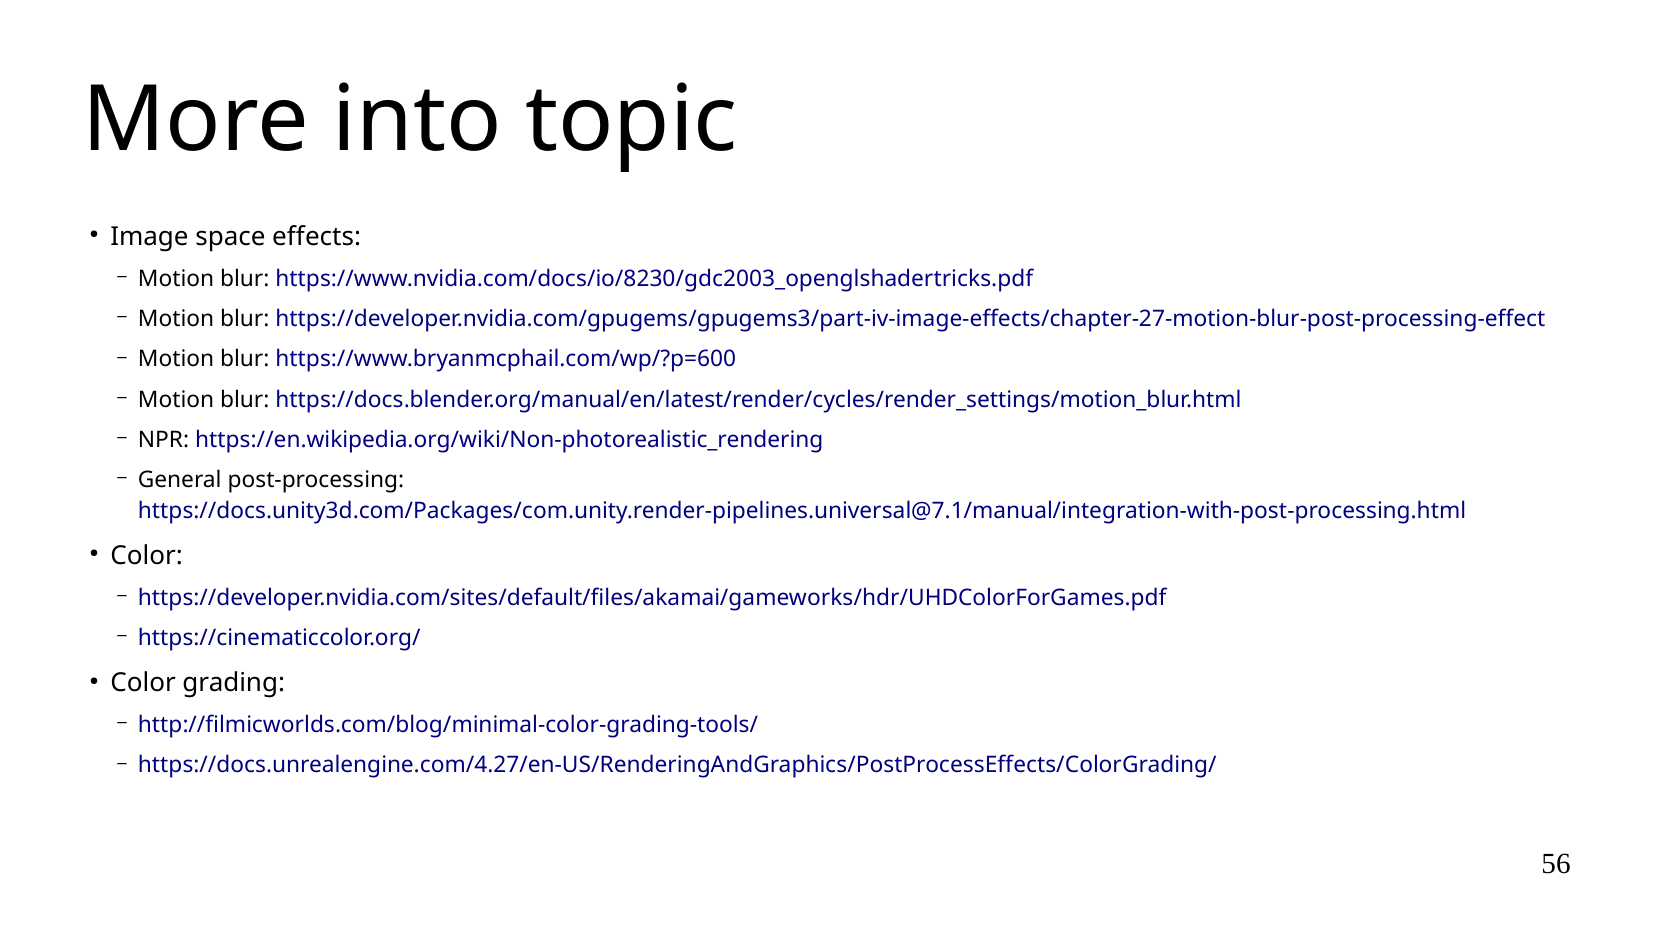

# More into topic
Image space effects:
Motion blur: https://www.nvidia.com/docs/io/8230/gdc2003_openglshadertricks.pdf
Motion blur: https://developer.nvidia.com/gpugems/gpugems3/part-iv-image-effects/chapter-27-motion-blur-post-processing-effect
Motion blur: https://www.bryanmcphail.com/wp/?p=600
Motion blur: https://docs.blender.org/manual/en/latest/render/cycles/render_settings/motion_blur.html
NPR: https://en.wikipedia.org/wiki/Non-photorealistic_rendering
General post-processing: https://docs.unity3d.com/Packages/com.unity.render-pipelines.universal@7.1/manual/integration-with-post-processing.html
Color:
https://developer.nvidia.com/sites/default/files/akamai/gameworks/hdr/UHDColorForGames.pdf
https://cinematiccolor.org/
Color grading:
http://filmicworlds.com/blog/minimal-color-grading-tools/
https://docs.unrealengine.com/4.27/en-US/RenderingAndGraphics/PostProcessEffects/ColorGrading/
56